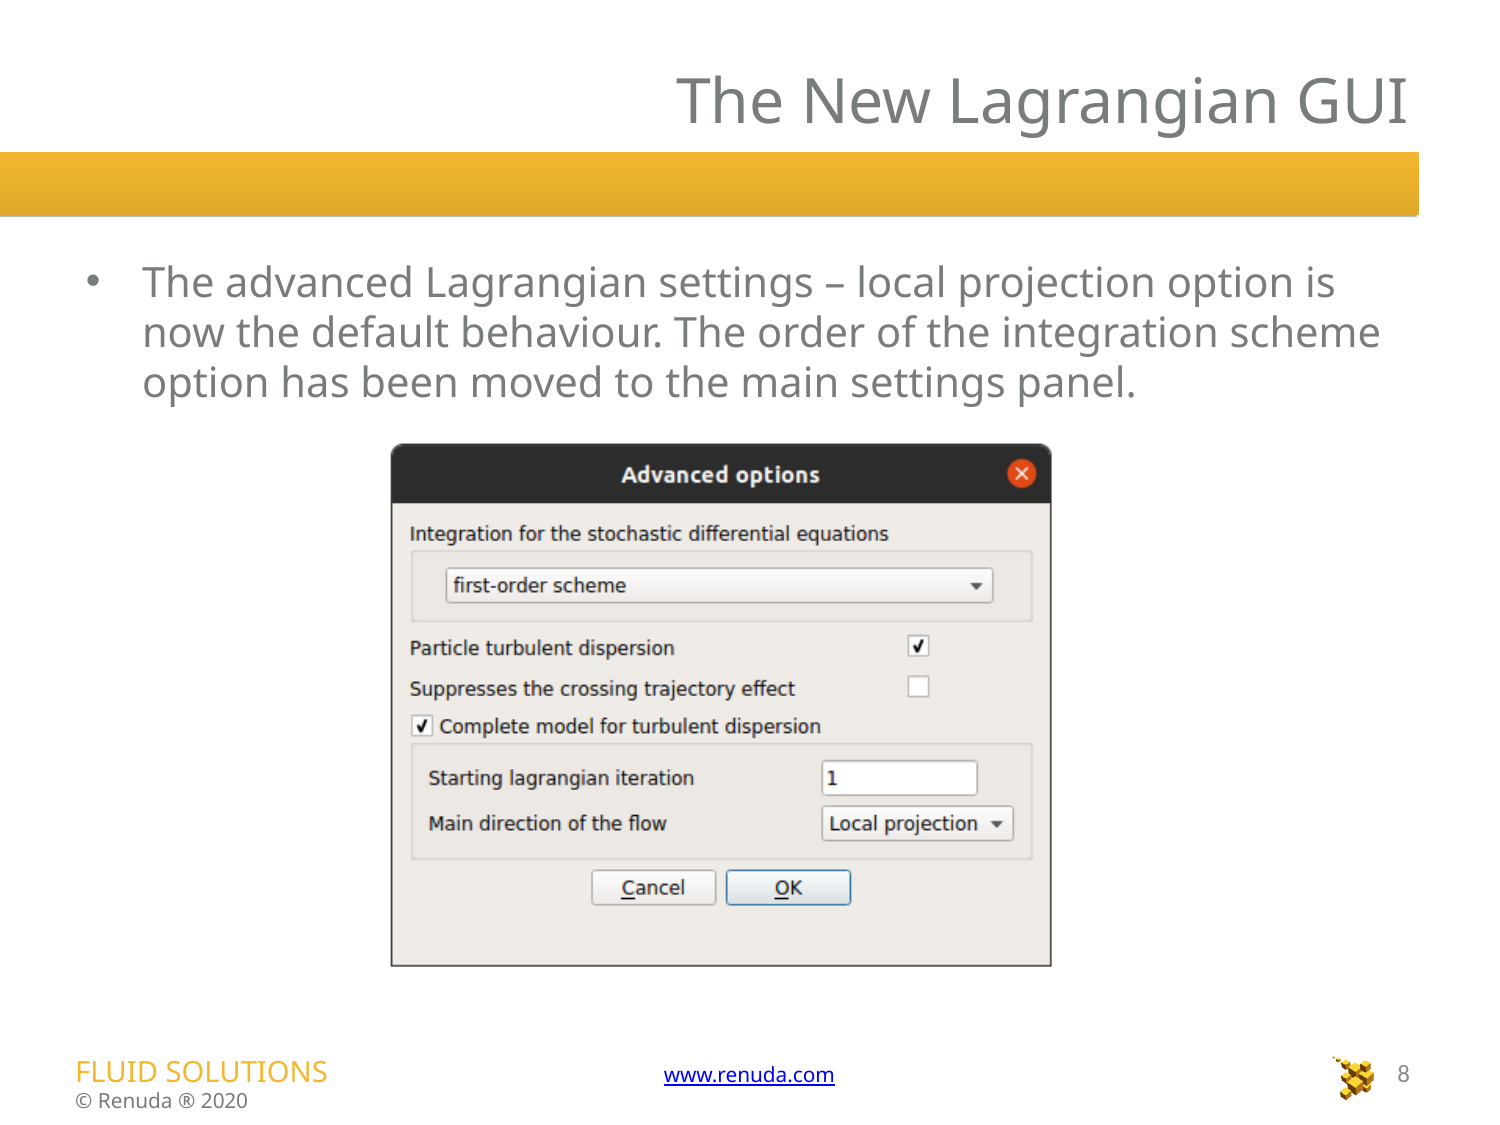

The New Lagrangian GUI
# The advanced Lagrangian settings – local projection option is now the default behaviour. The order of the integration scheme option has been moved to the main settings panel.